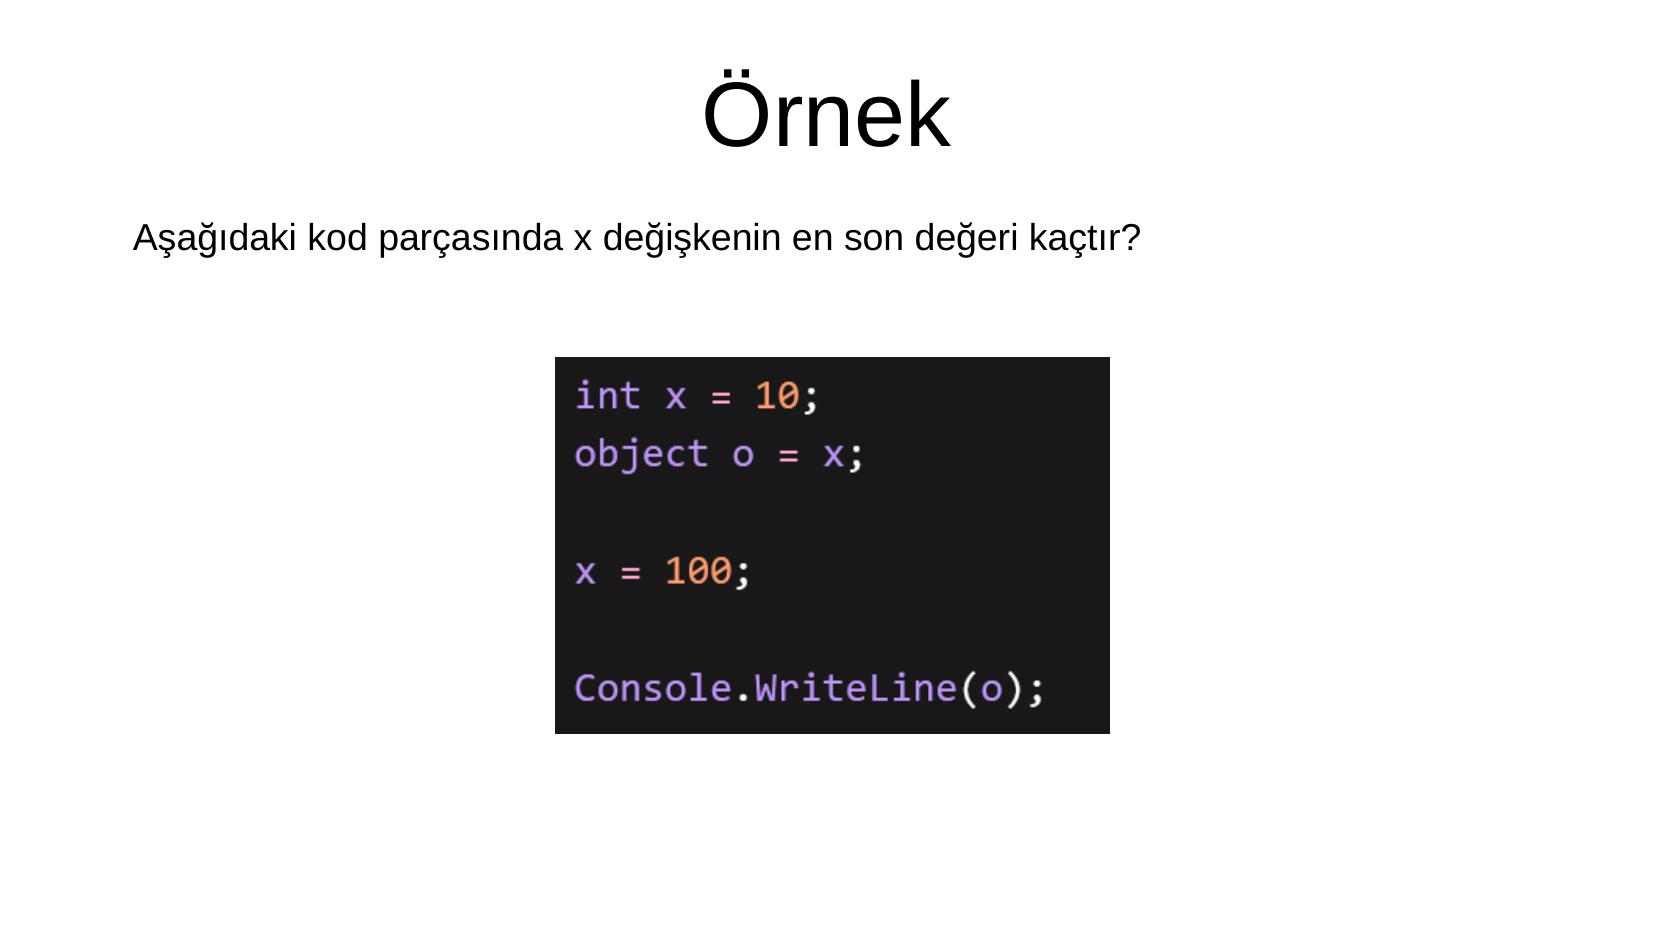

# Örnek
Aşağıdaki kod parçasında x değişkenin en son değeri kaçtır?